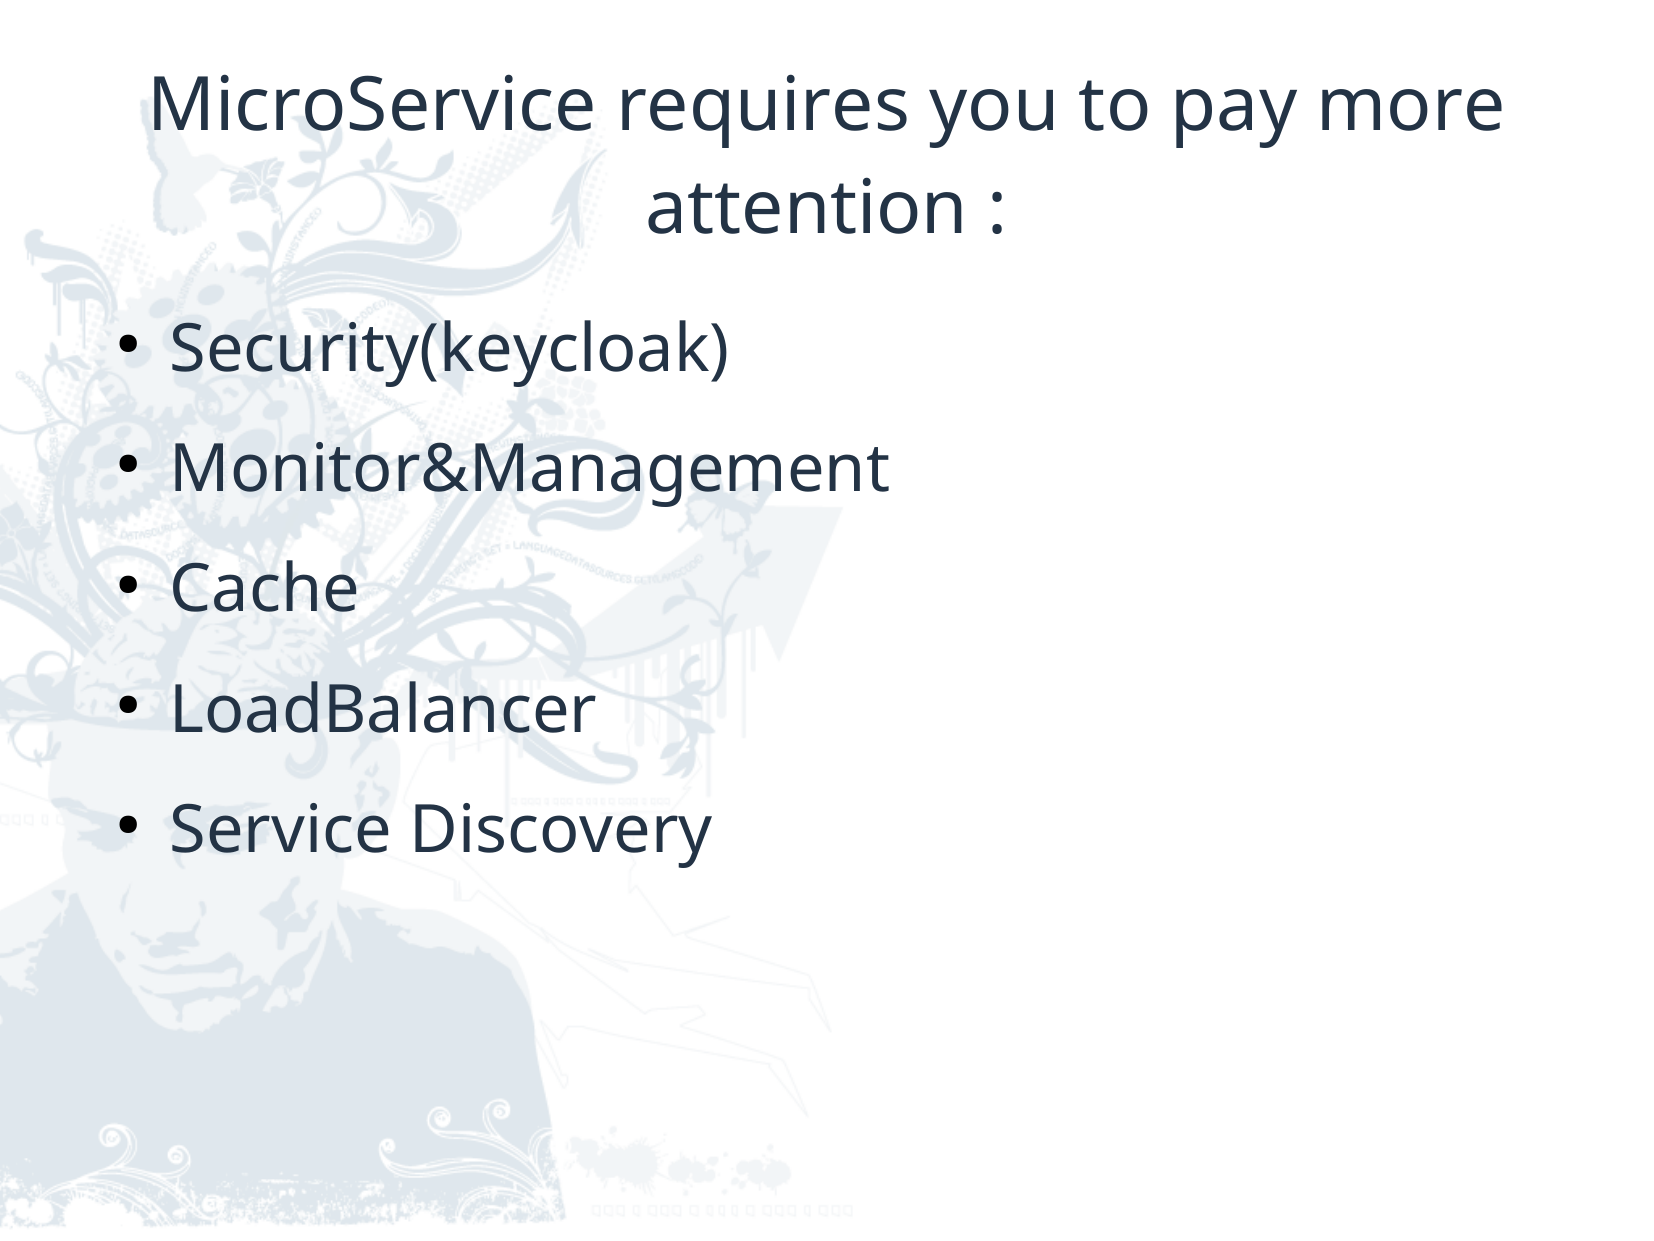

# MicroService requires you to pay more attention :
Security(keycloak)
Monitor&Management
Cache
LoadBalancer
Service Discovery